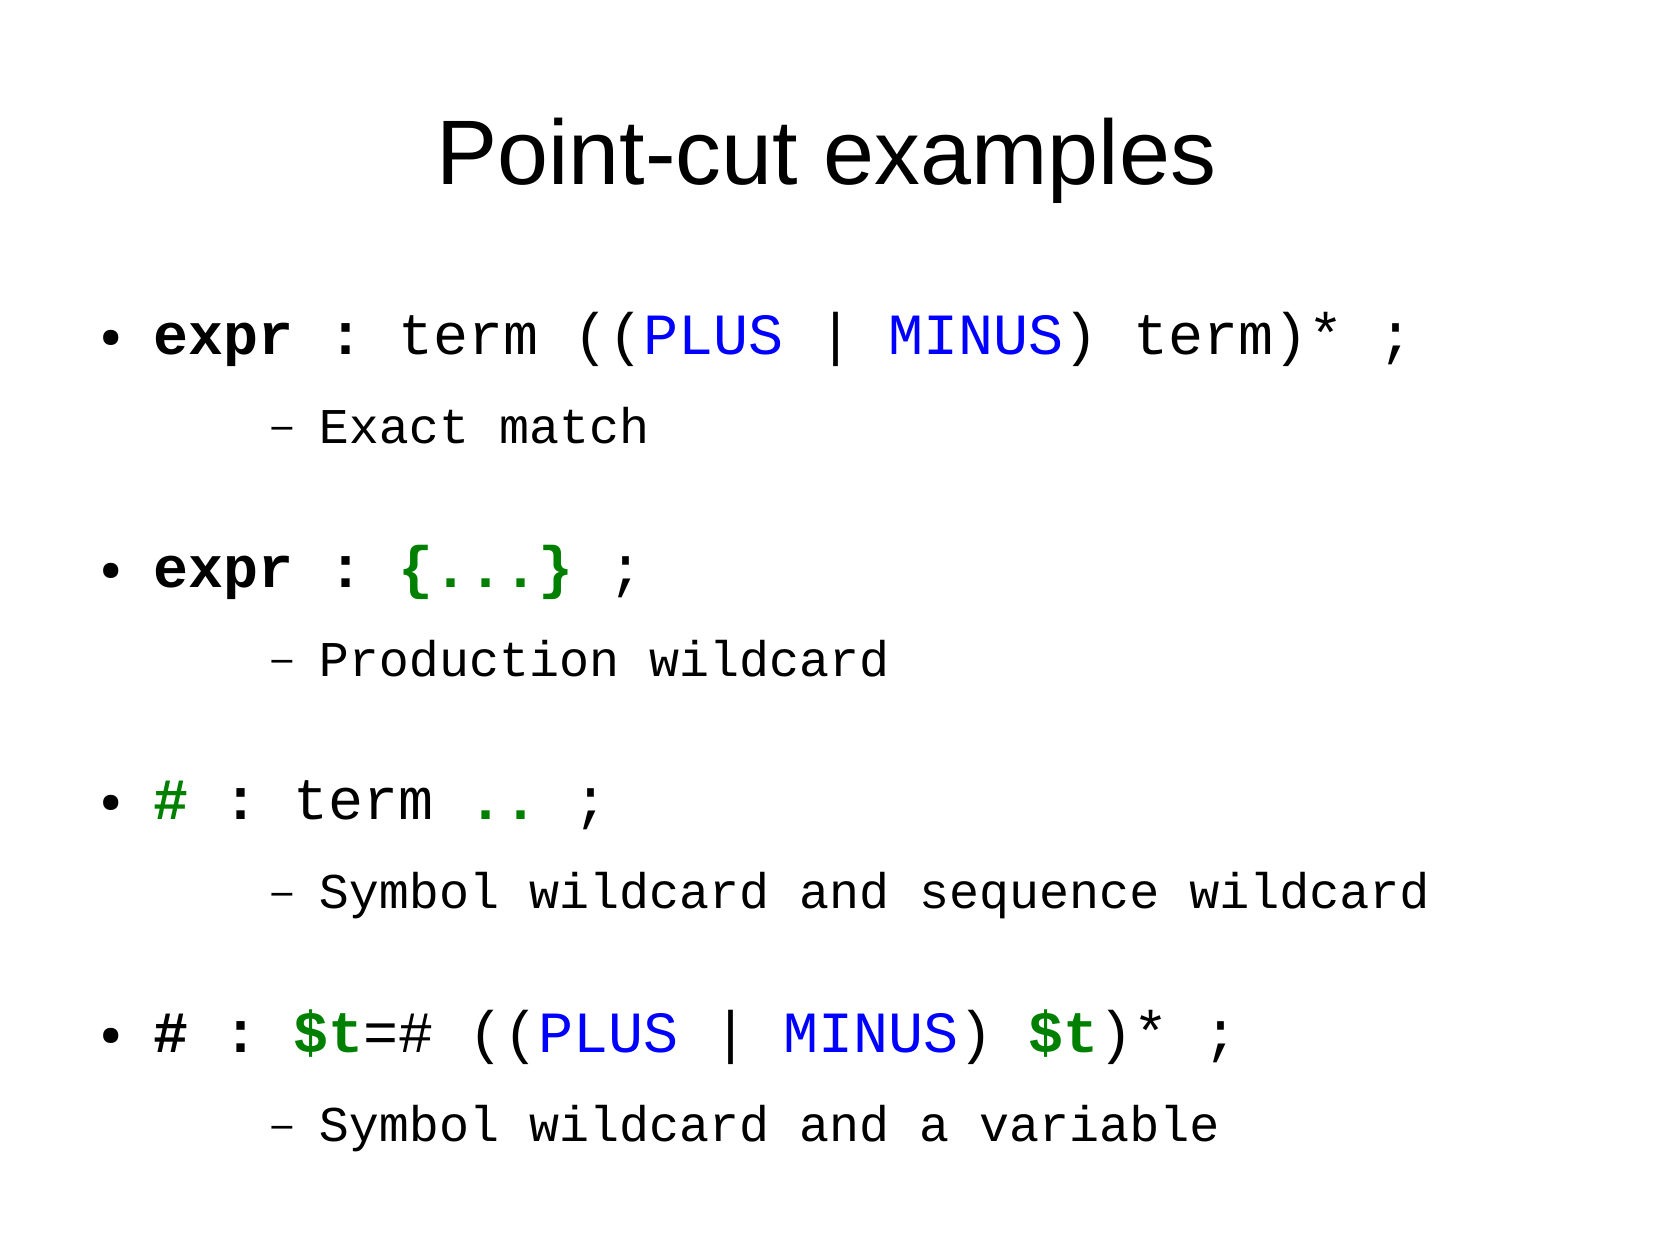

# Point-cut examples
expr : term ((PLUS | MINUS) term)* ;
Exact match
expr : {...} ;
Production wildcard
# : term .. ;
Symbol wildcard and sequence wildcard
# : $t=# ((PLUS | MINUS) $t)* ;
Symbol wildcard and a variable